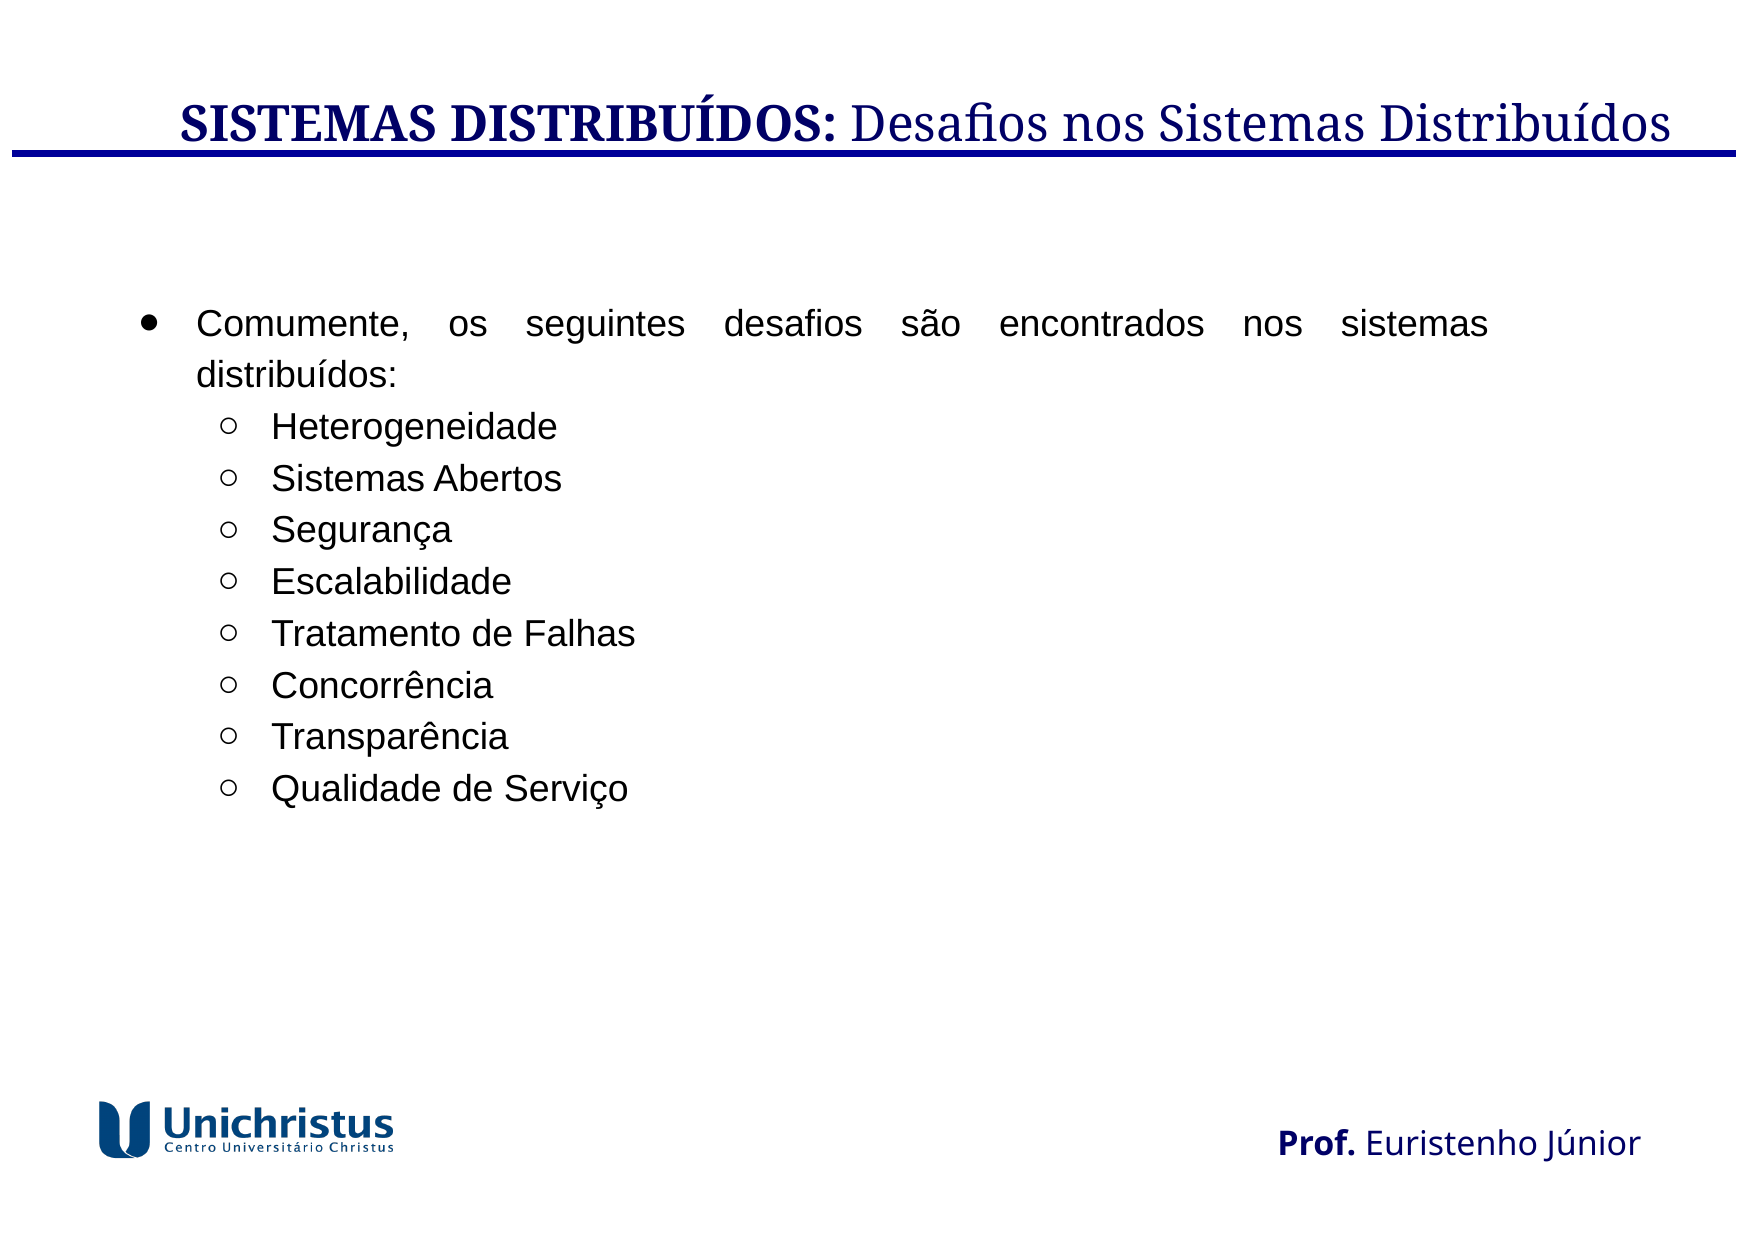

SISTEMAS DISTRIBUÍDOS: Desafios nos Sistemas Distribuídos
Comumente, os seguintes desafios são encontrados nos sistemas distribuídos:
Heterogeneidade
Sistemas Abertos
Segurança
Escalabilidade
Tratamento de Falhas
Concorrência
Transparência
Qualidade de Serviço
Prof. Euristenho Júnior